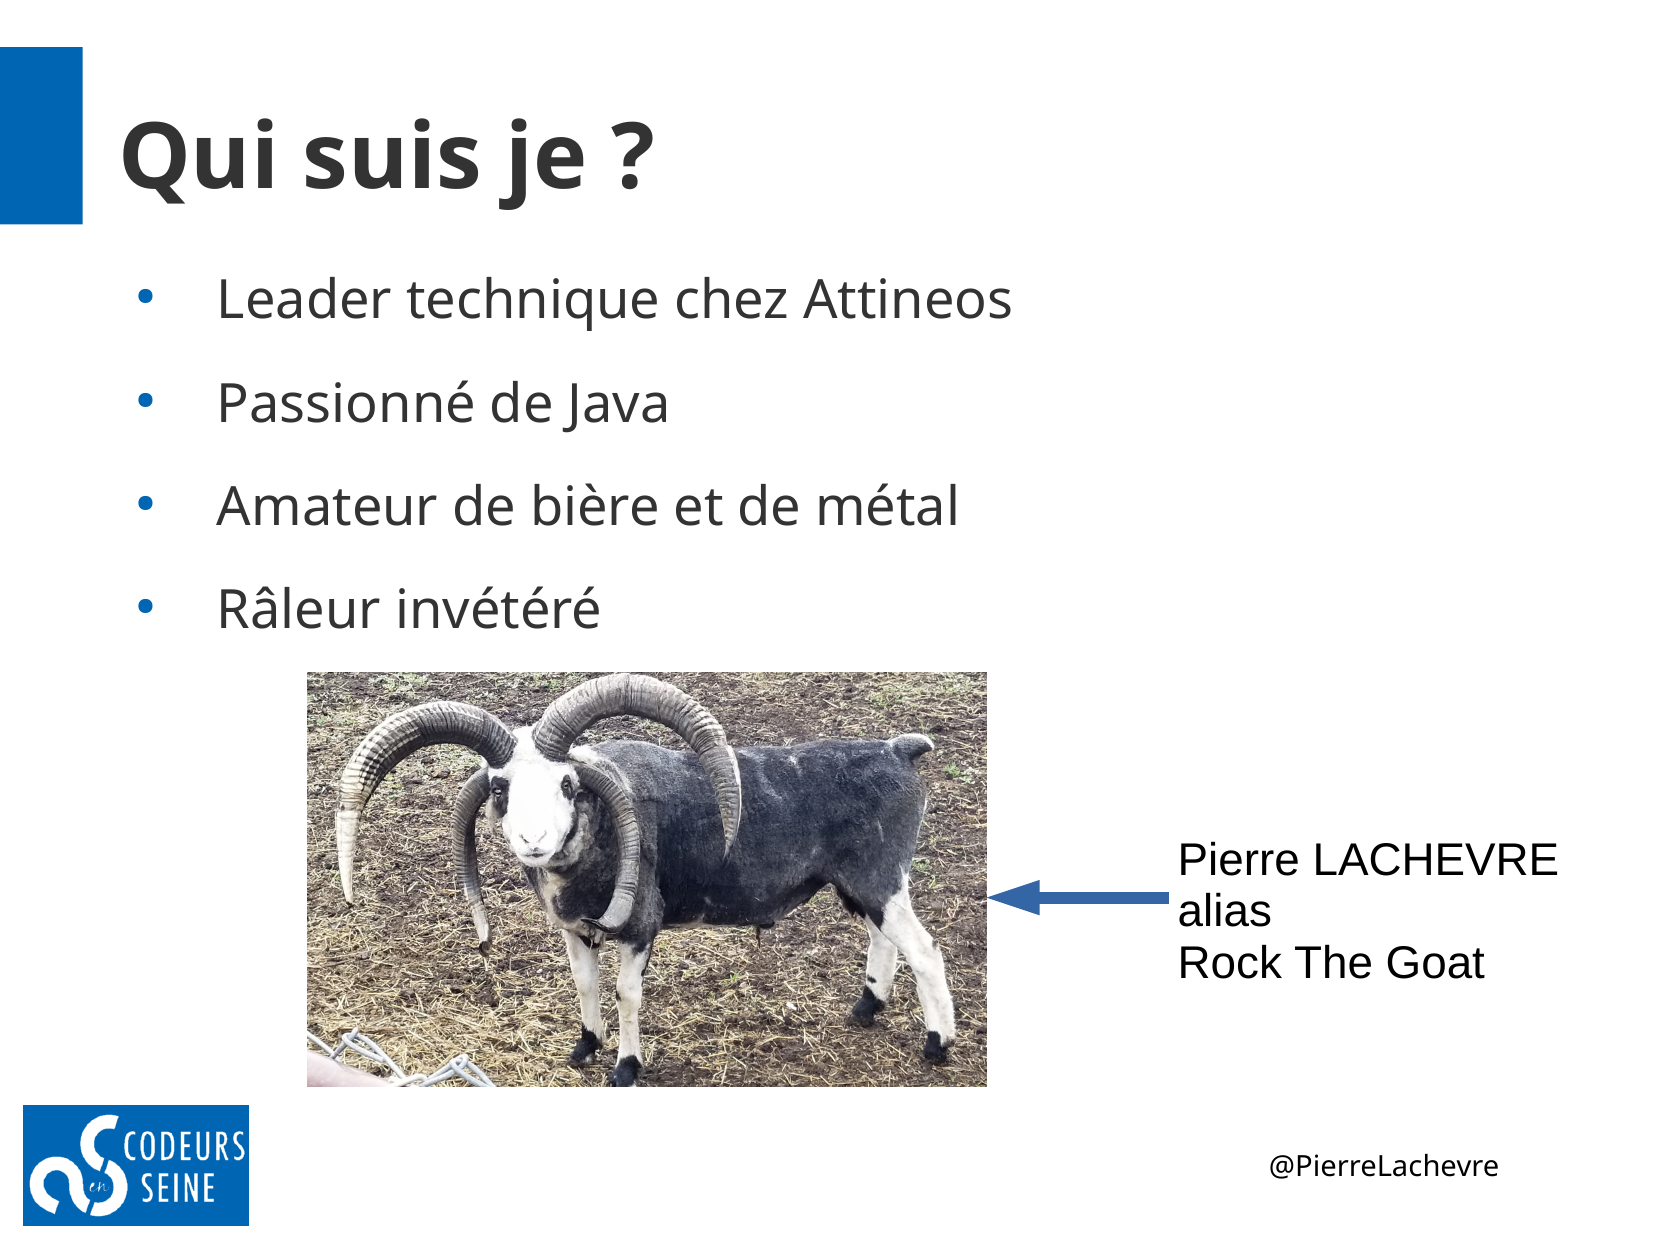

# Qui suis je ?
 Leader technique chez Attineos
 Passionné de Java
 Amateur de bière et de métal
 Râleur invétéré
Pierre LACHEVRE
alias
Rock The Goat